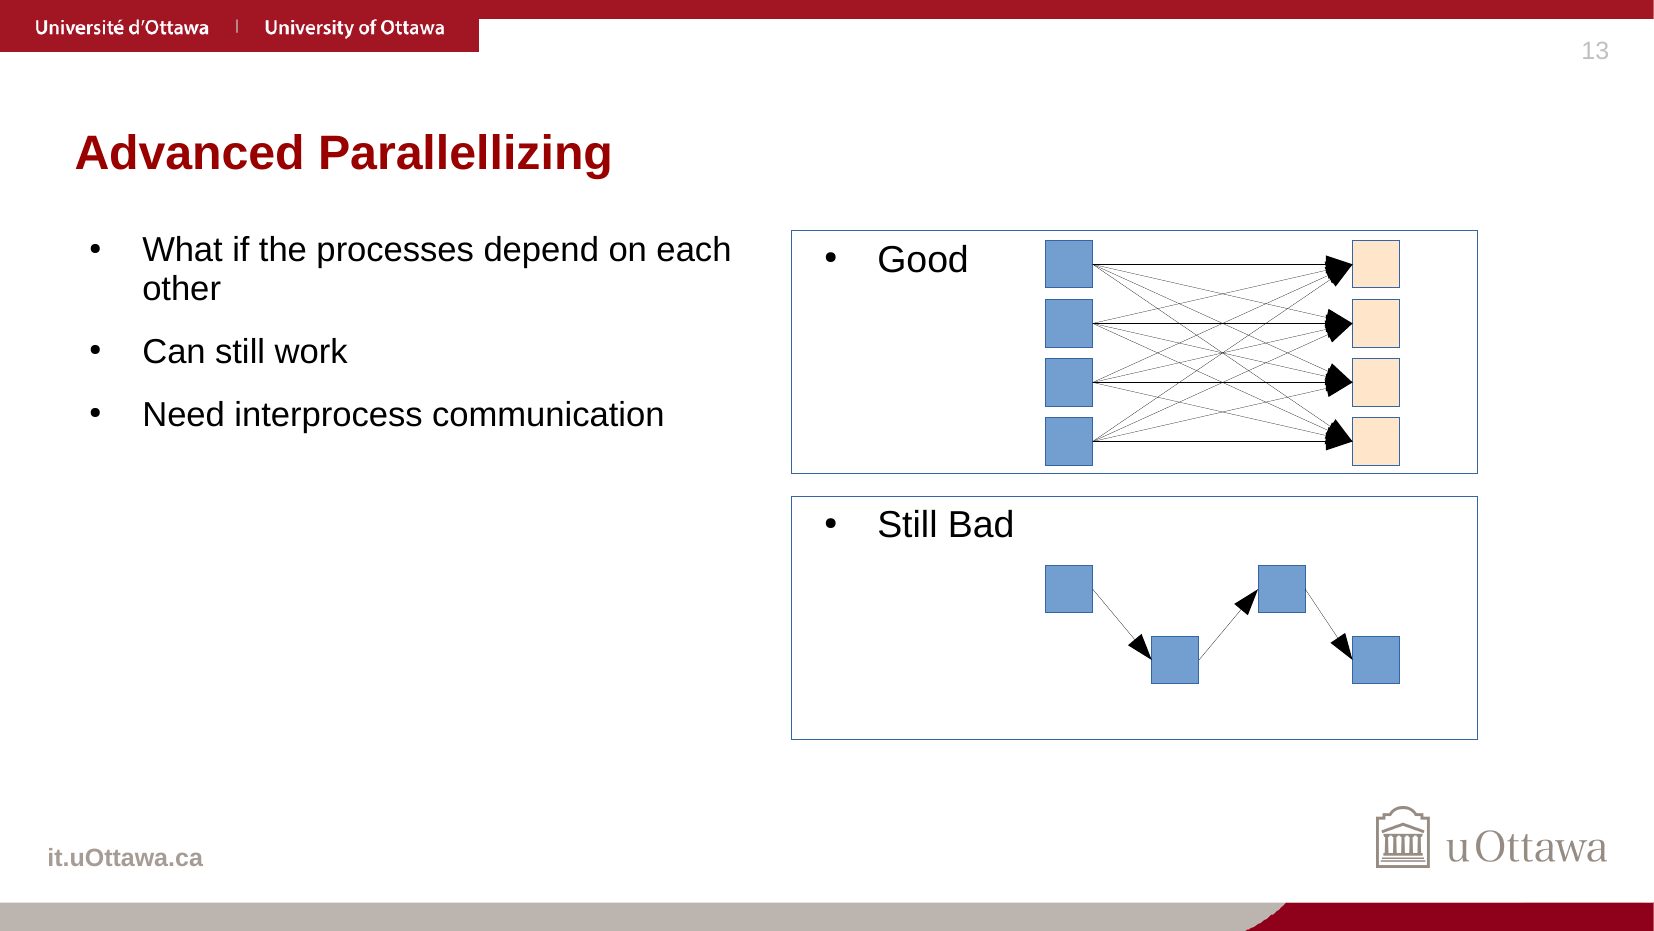

# Advanced Parallellizing
What if the processes depend on each other
Can still work
Need interprocess communication
Good
Still Bad